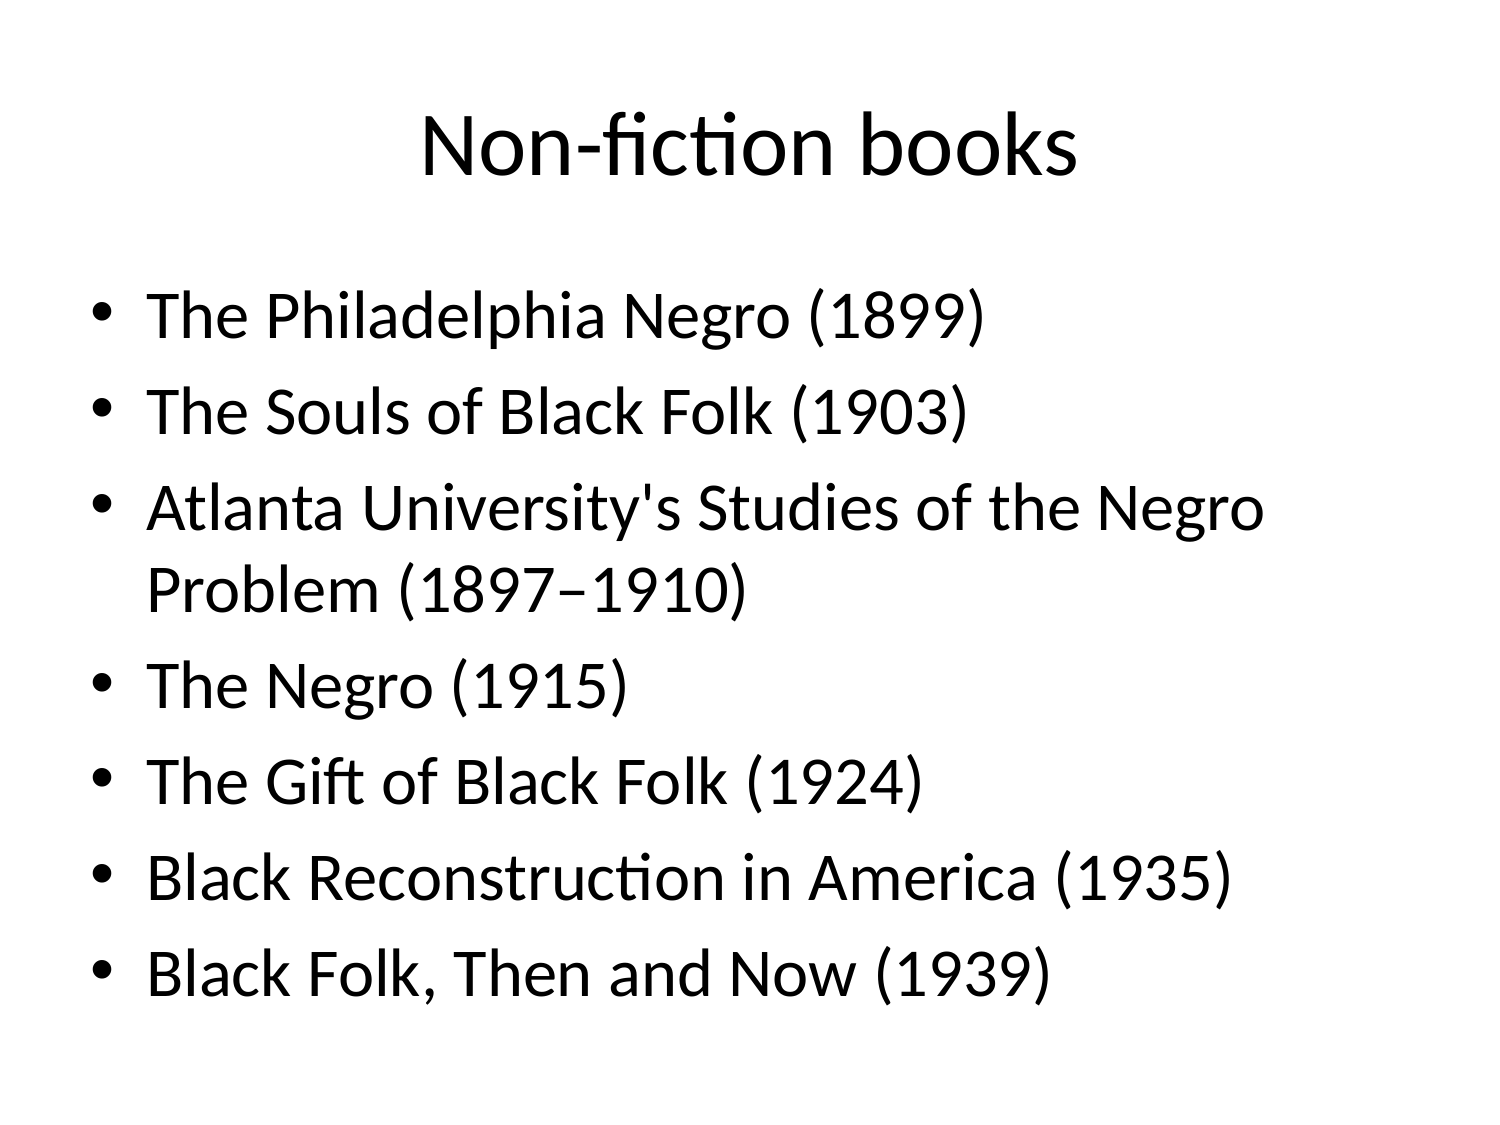

# Non-fiction books
The Philadelphia Negro (1899)
The Souls of Black Folk (1903)
Atlanta University's Studies of the Negro Problem (1897–1910)
The Negro (1915)
The Gift of Black Folk (1924)
Black Reconstruction in America (1935)
Black Folk, Then and Now (1939)